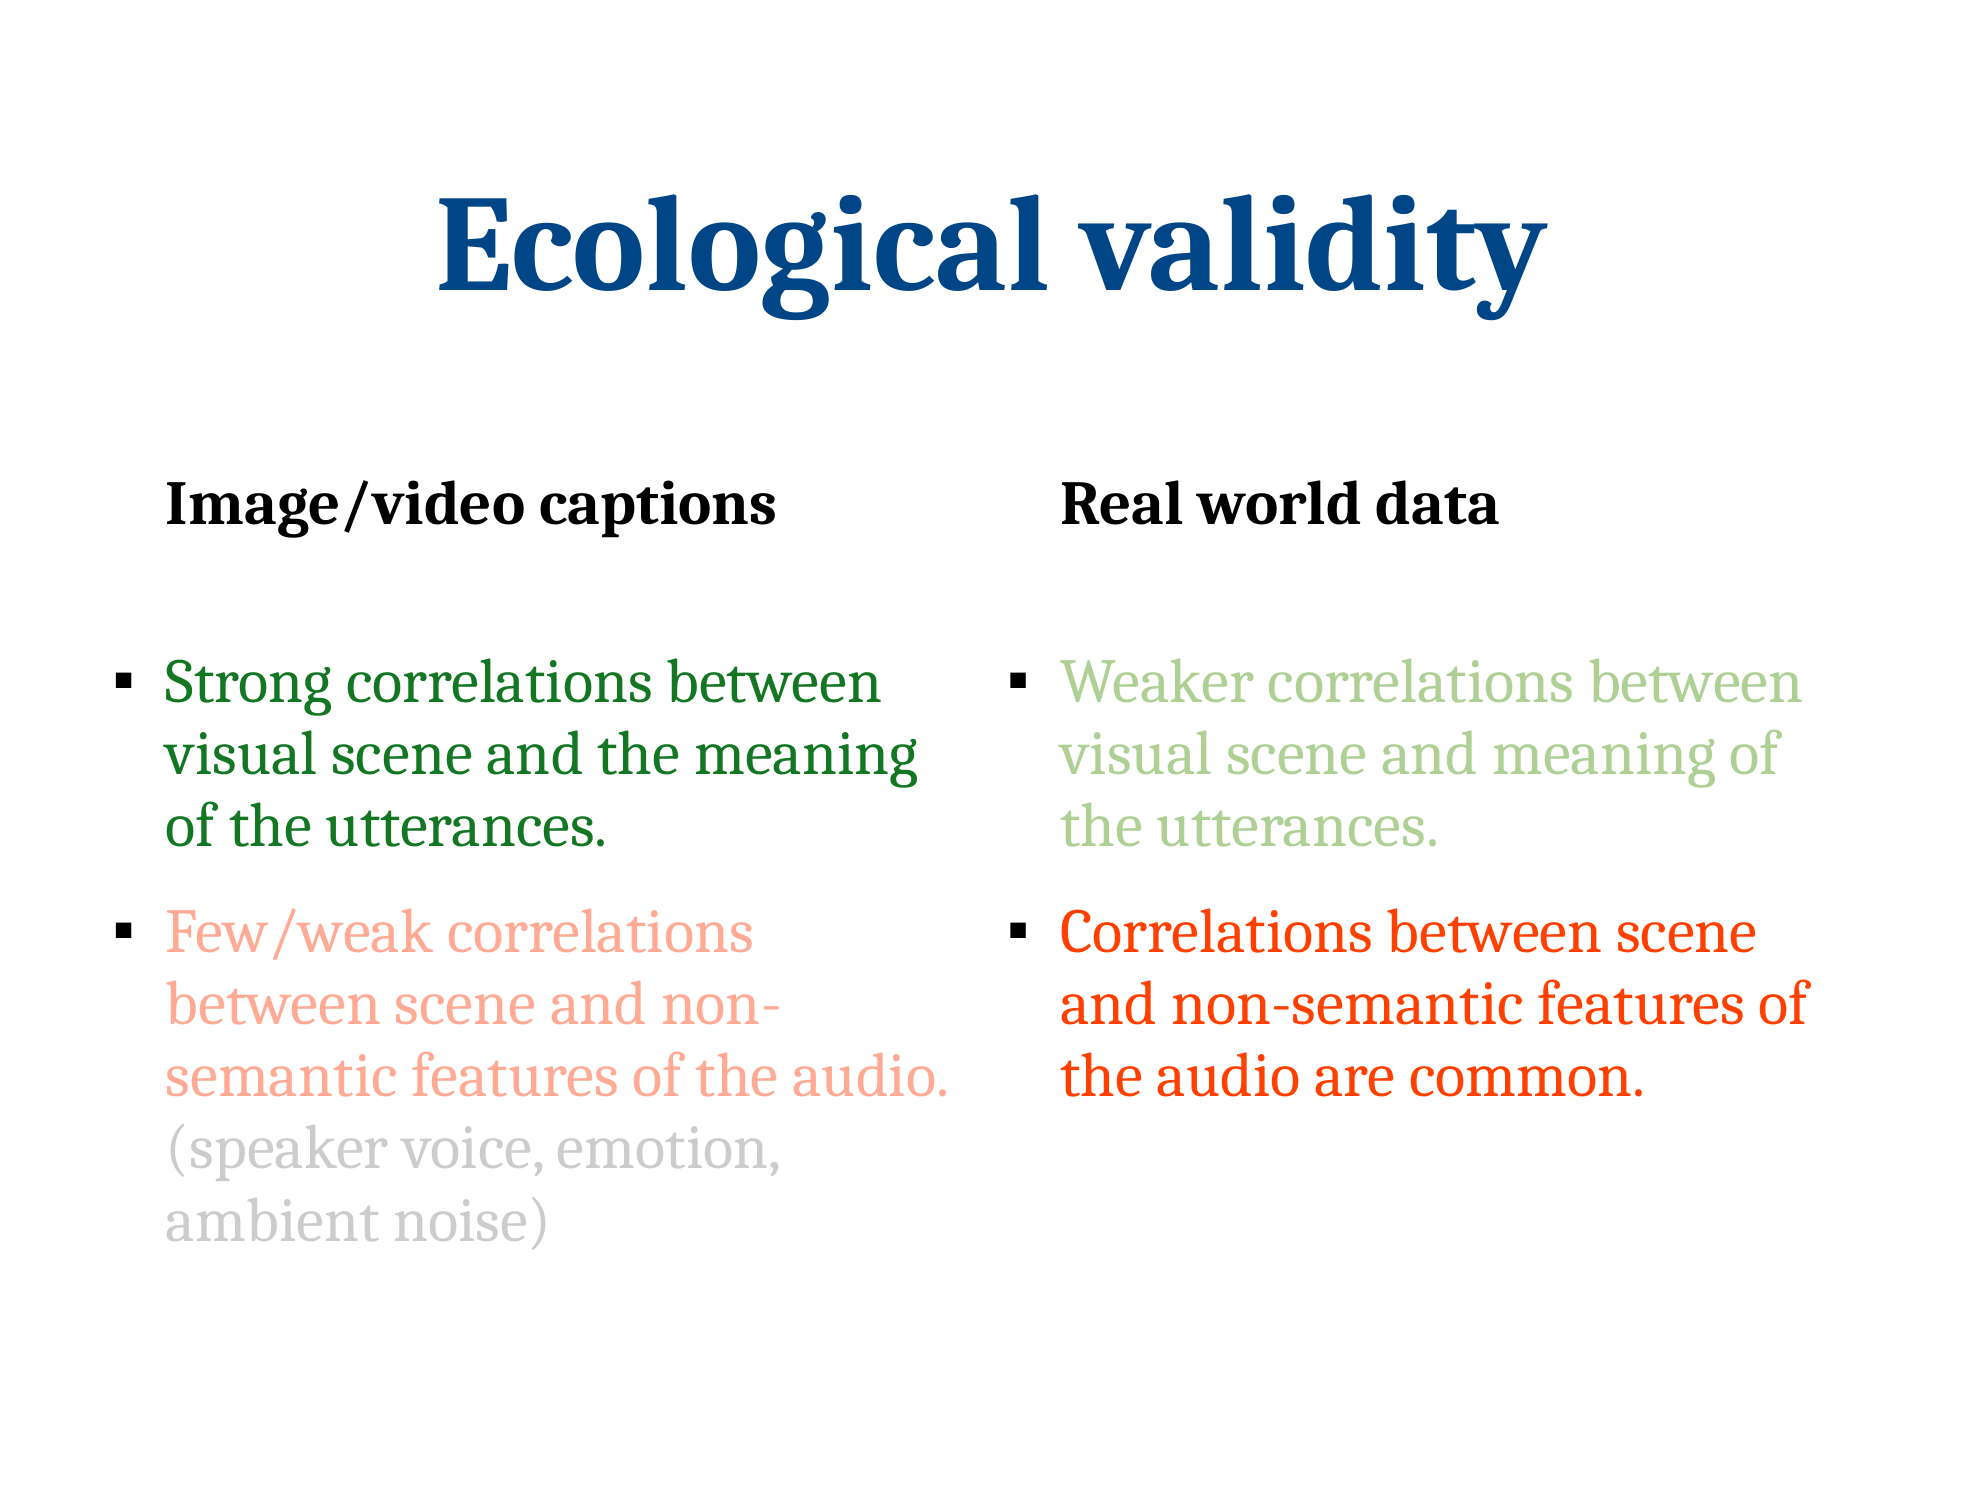

# Ecological validity
Image/video captions
Strong correlations between visual scene and the meaning of the utterances.
Few/weak correlations between scene and non-semantic features of the audio.
(speaker voice, emotion, ambient noise)
Real world data
Weaker correlations between visual scene and meaning of the utterances.
Correlations between scene and non-semantic features of the audio are common.